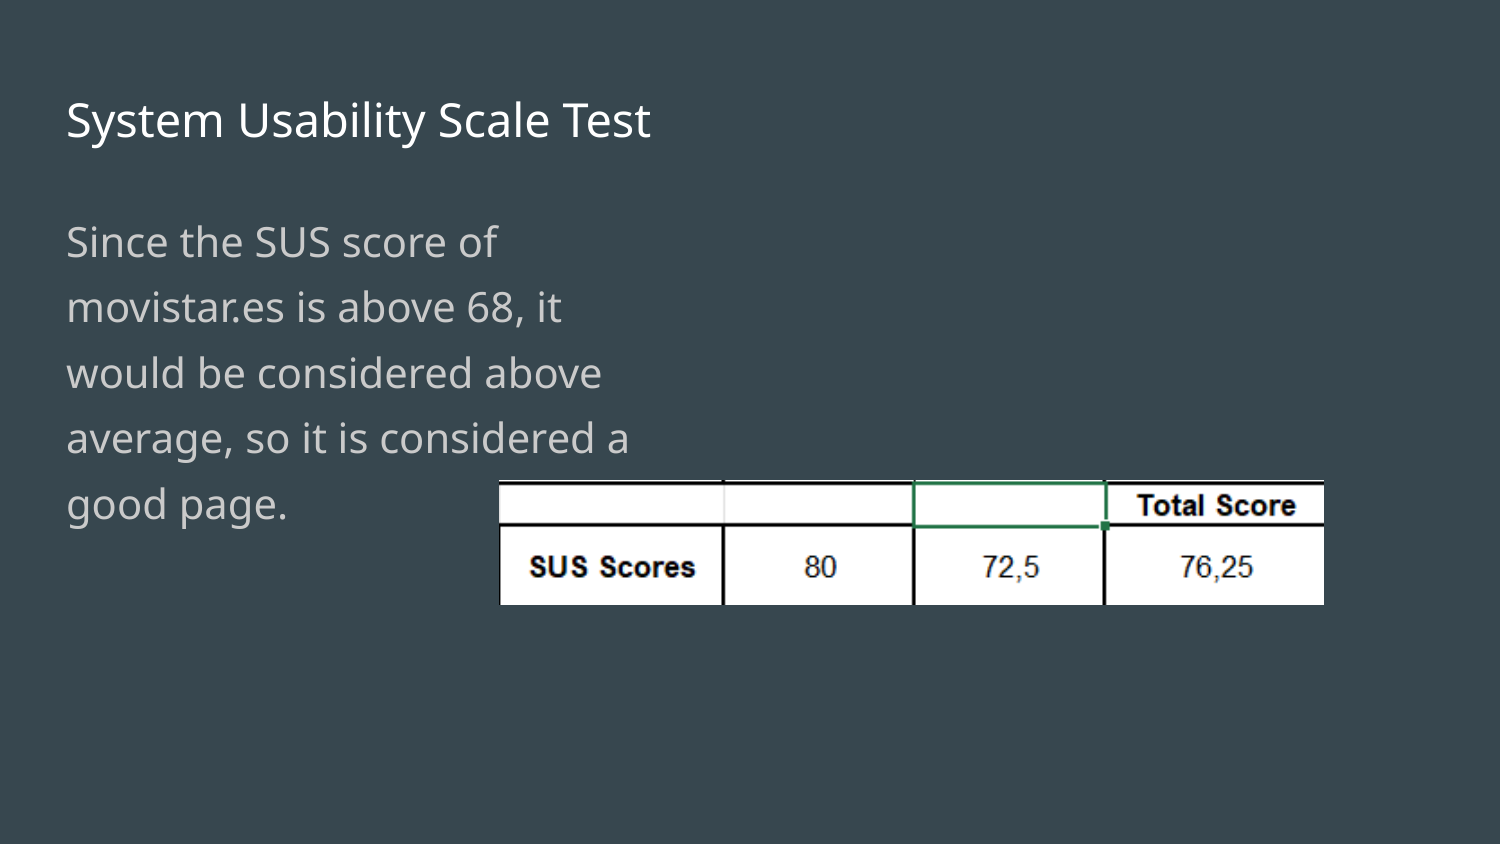

# System Usability Scale Test
Since the SUS score of movistar.es is above 68, it would be considered above average, so it is considered a good page.